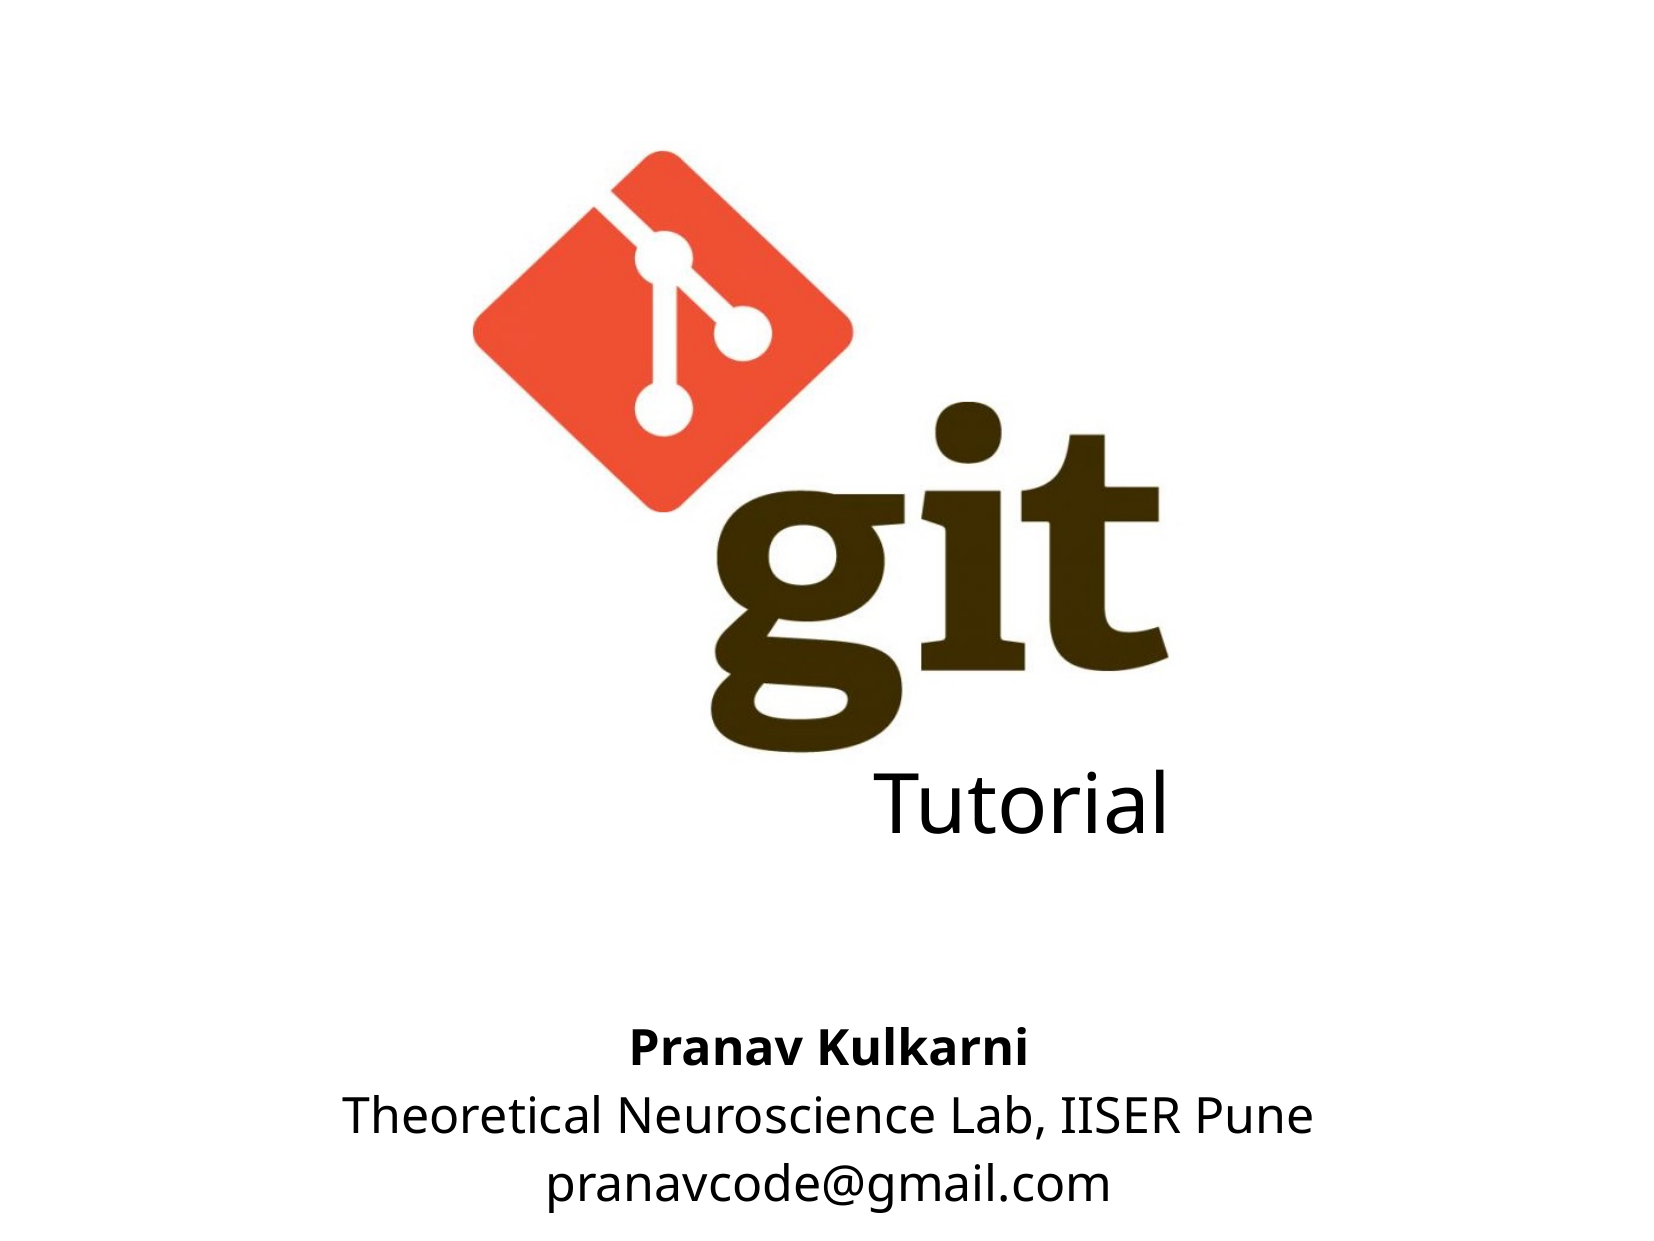

Tutorial
Pranav Kulkarni
Theoretical Neuroscience Lab, IISER Pune
pranavcode@gmail.com